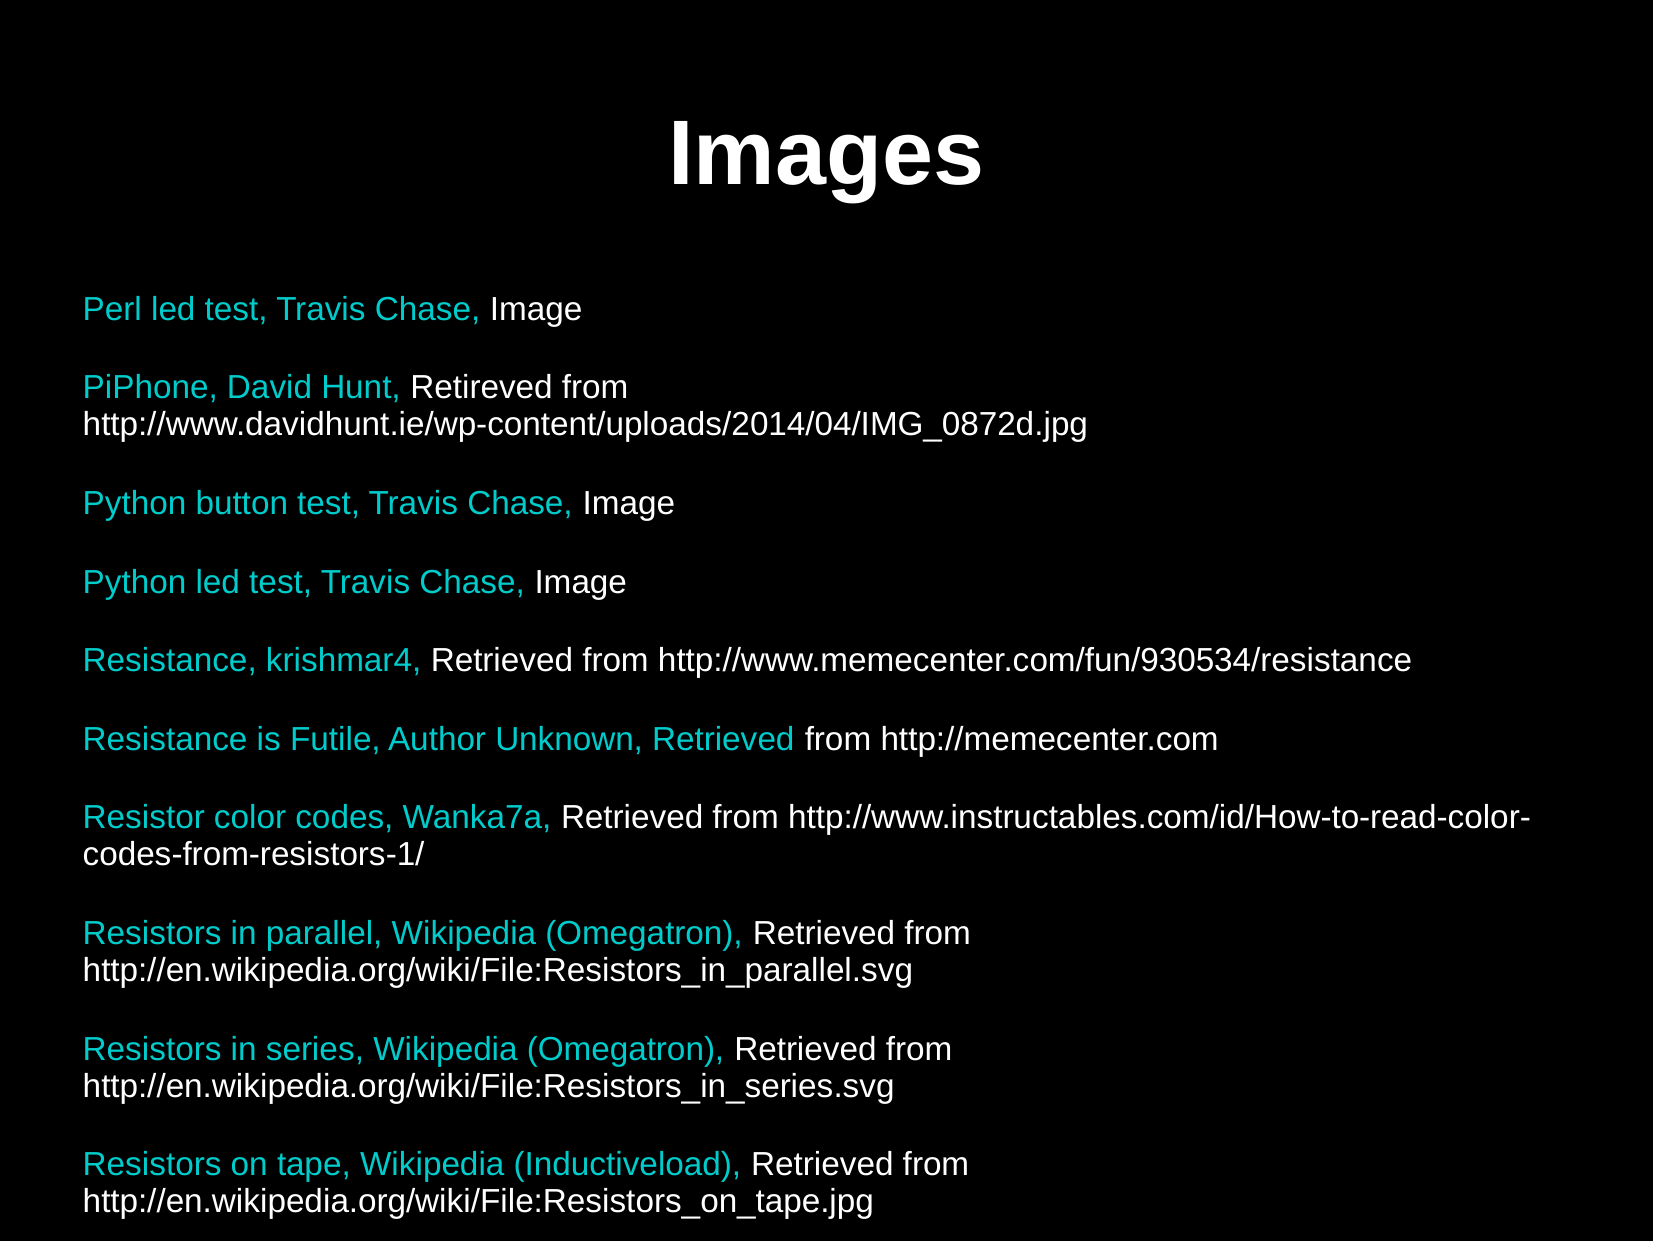

# Images
Perl led test, Travis Chase, Image
PiPhone, David Hunt, Retireved from http://www.davidhunt.ie/wp-content/uploads/2014/04/IMG_0872d.jpg
Python button test, Travis Chase, Image
Python led test, Travis Chase, Image
Resistance, krishmar4, Retrieved from http://www.memecenter.com/fun/930534/resistance
Resistance is Futile, Author Unknown, Retrieved from http://memecenter.com
Resistor color codes, Wanka7a, Retrieved from http://www.instructables.com/id/How-to-read-color-codes-from-resistors-1/
Resistors in parallel, Wikipedia (Omegatron), Retrieved from http://en.wikipedia.org/wiki/File:Resistors_in_parallel.svg
Resistors in series, Wikipedia (Omegatron), Retrieved from http://en.wikipedia.org/wiki/File:Resistors_in_series.svg
Resistors on tape, Wikipedia (Inductiveload), Retrieved from http://en.wikipedia.org/wiki/File:Resistors_on_tape.jpg